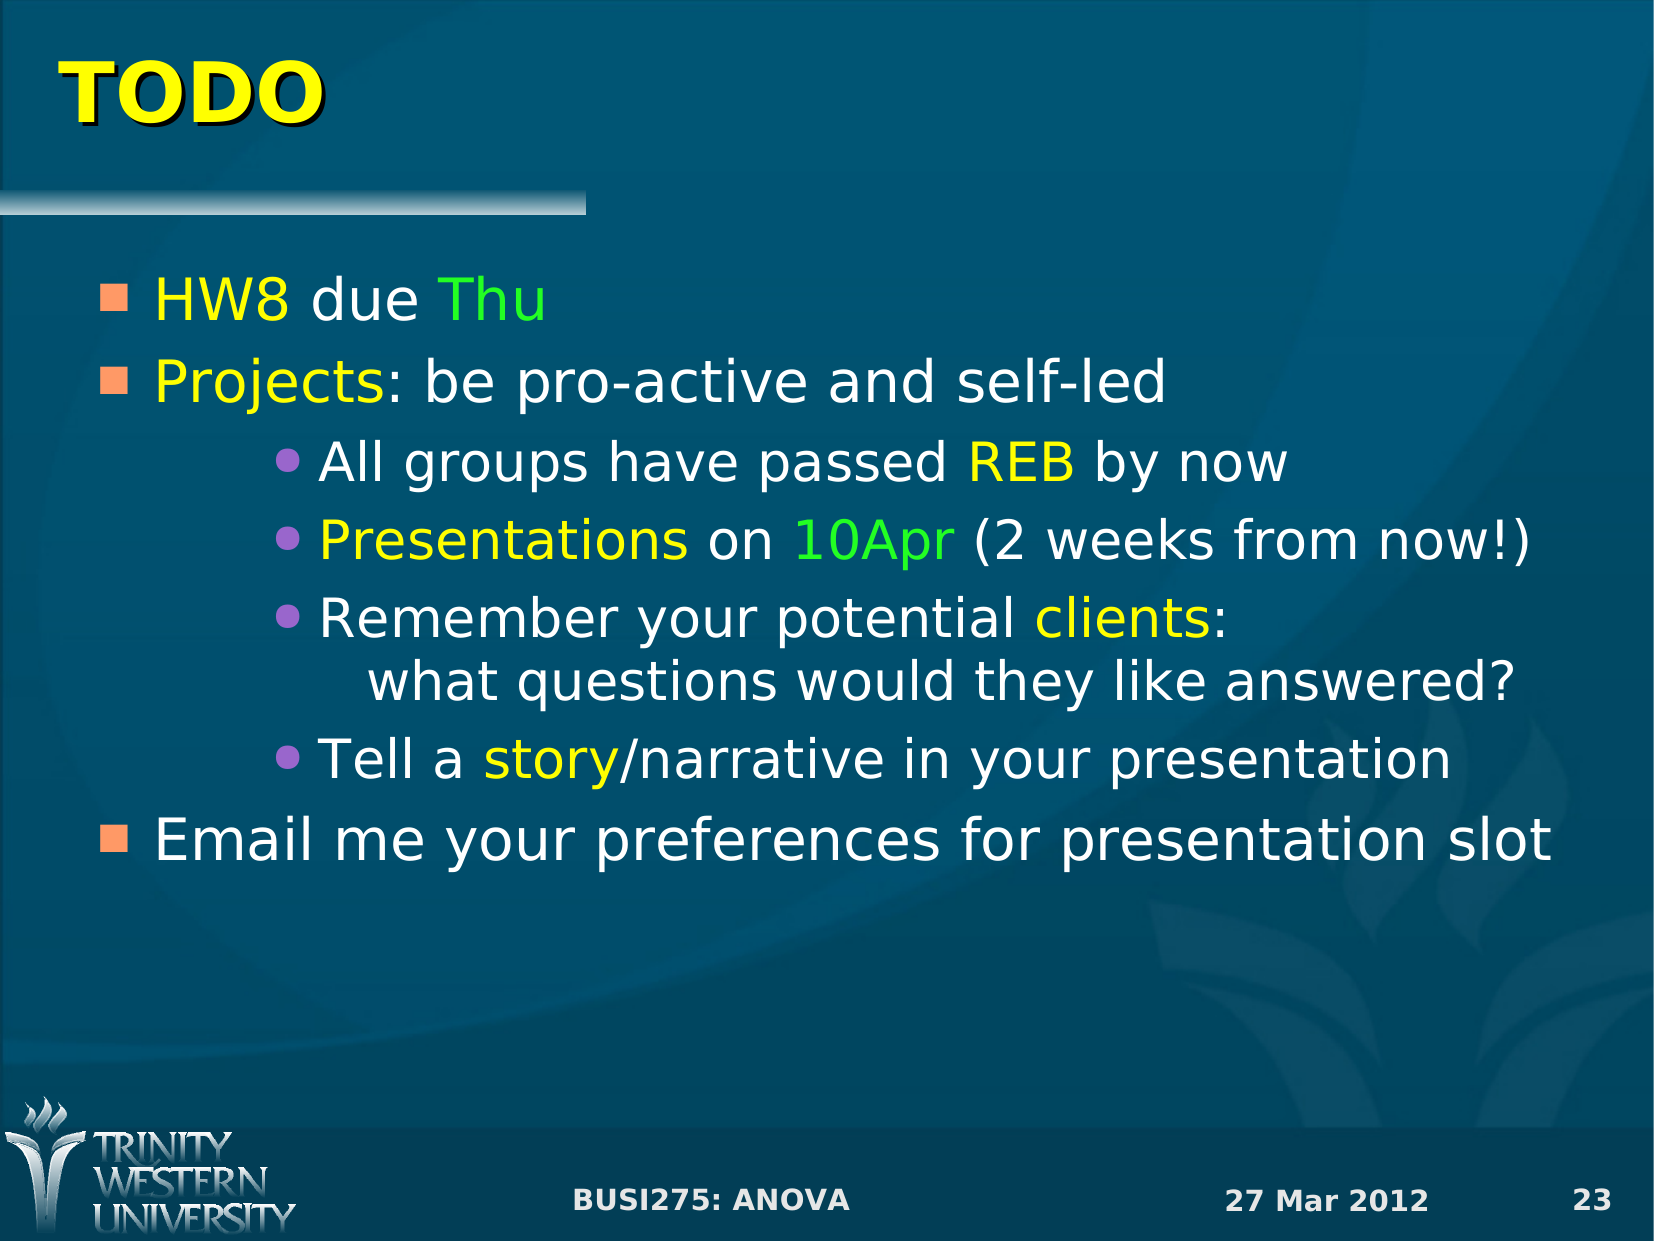

# TODO
HW8 due Thu
Projects: be pro-active and self-led
All groups have passed REB by now
Presentations on 10Apr (2 weeks from now!)
Remember your potential clients:
what questions would they like answered?
Tell a story/narrative in your presentation
Email me your preferences for presentation slot
BUSI275: ANOVA
27 Mar 2012
23